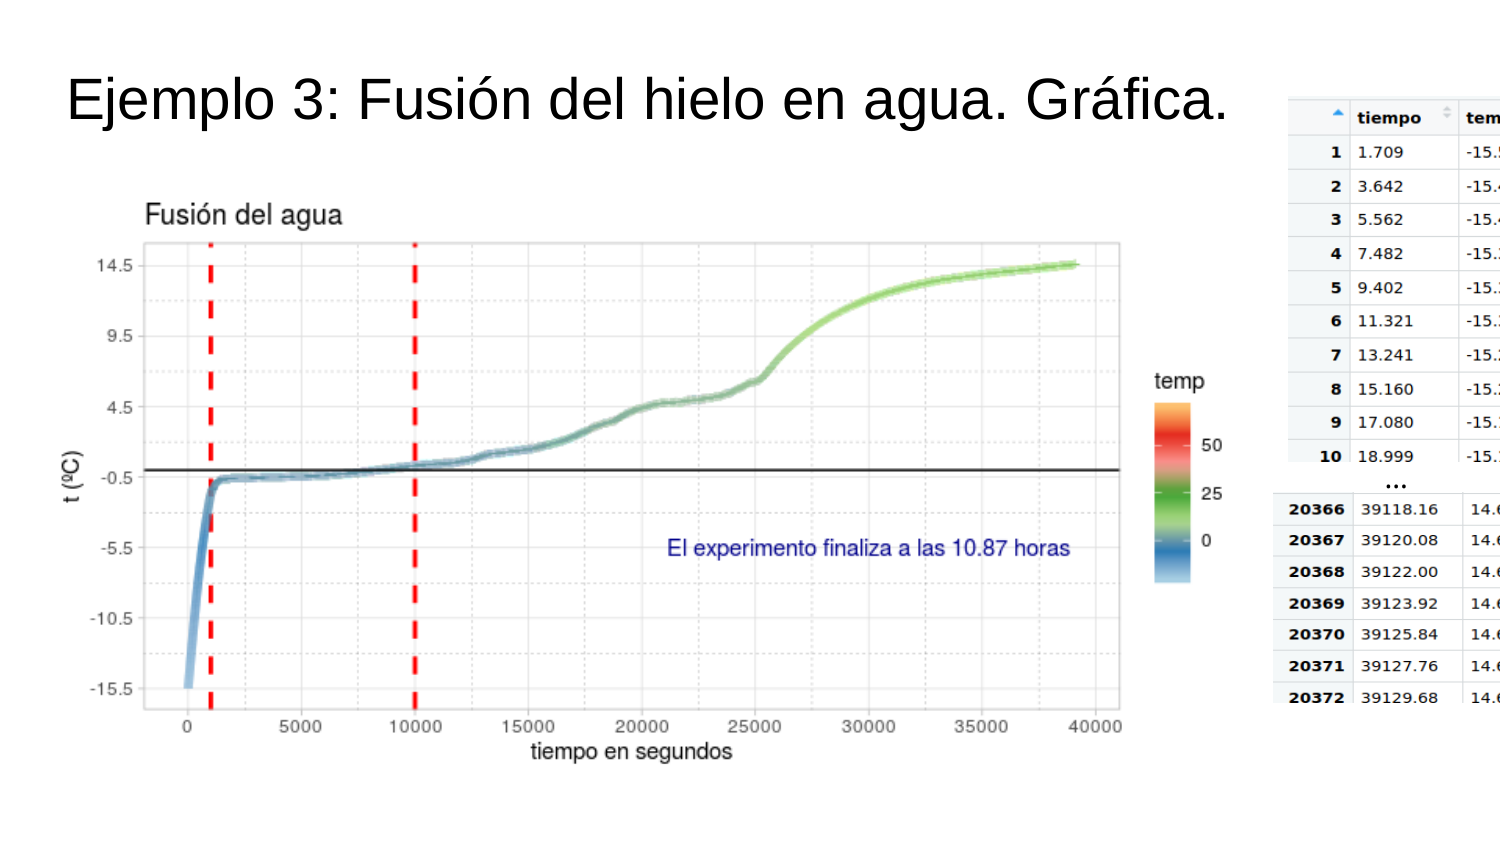

Ejemplo 3: Fusión del hielo en agua. Gráfica.
...